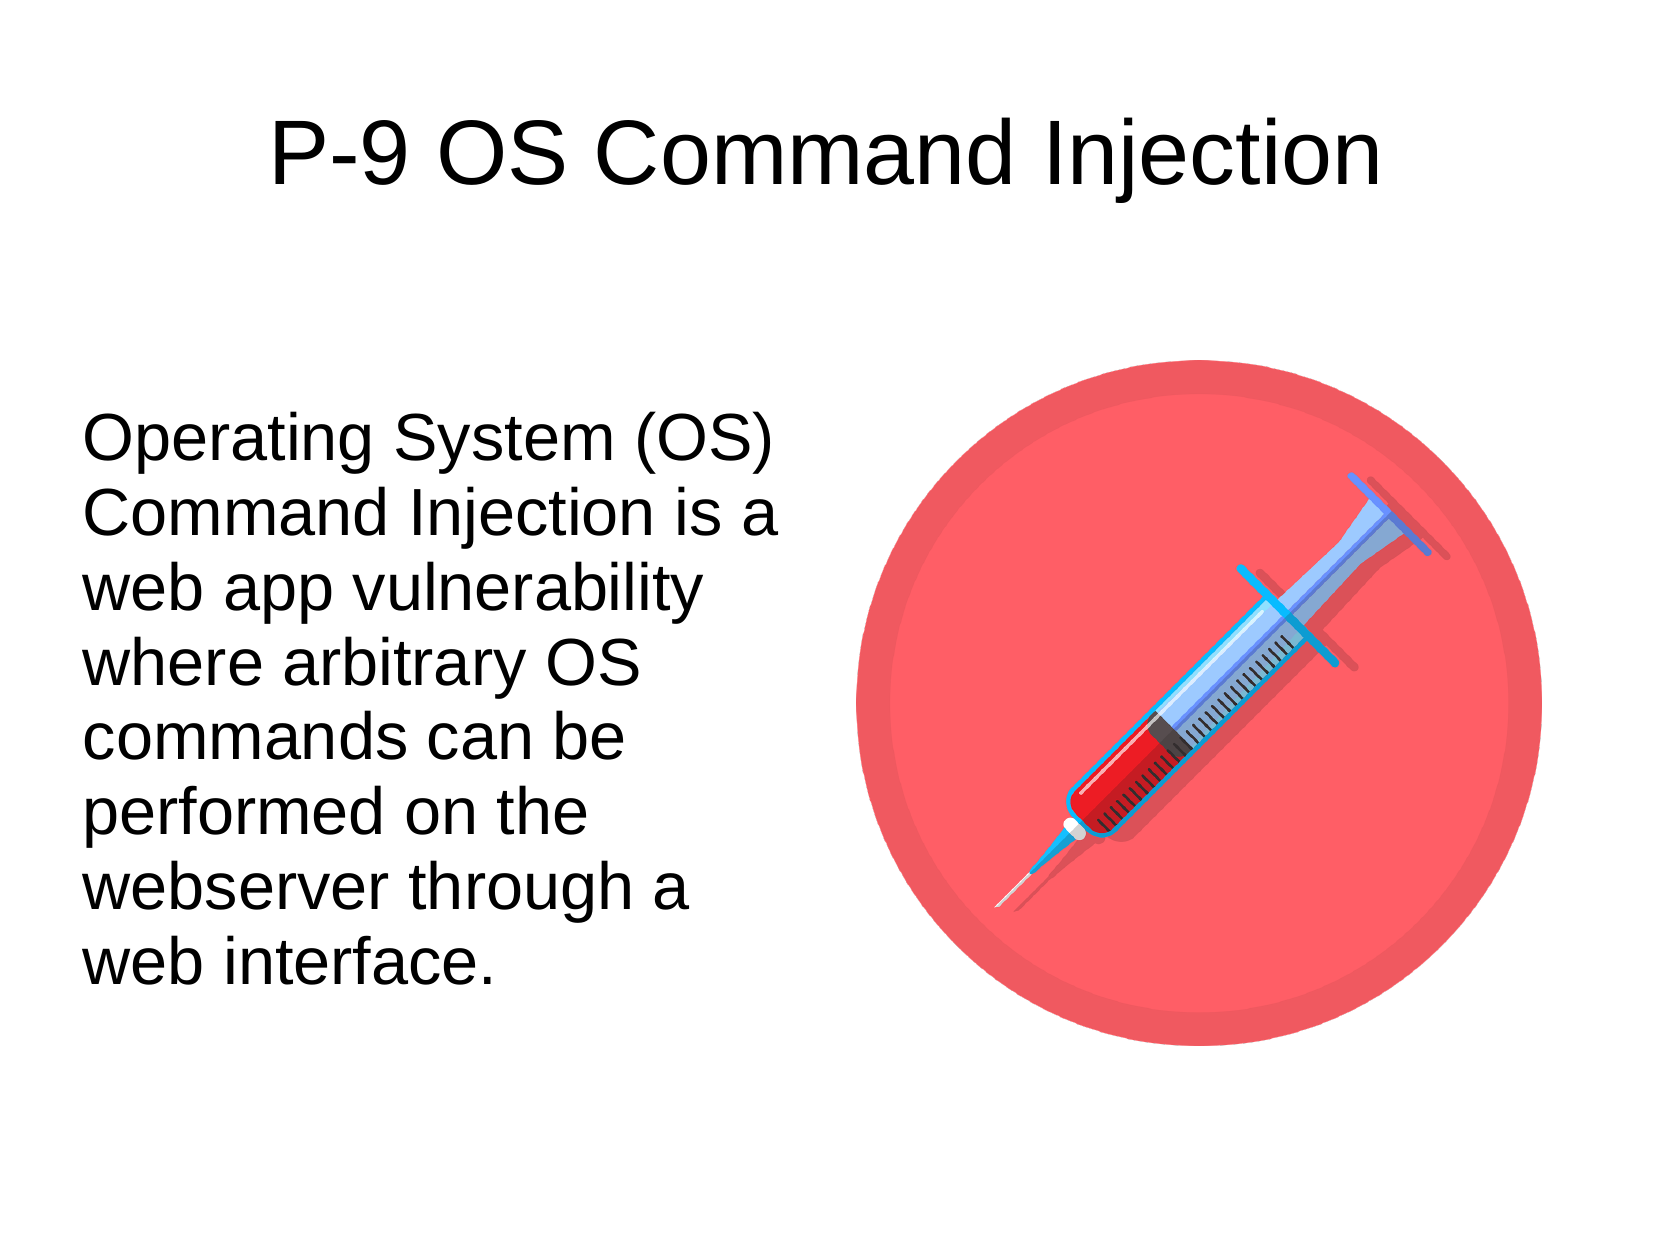

# P-9 OS Command Injection
Operating System (OS)
Command Injection is a
web app vulnerability
where arbitrary OS
commands can be
performed on the
webserver through a
web interface.